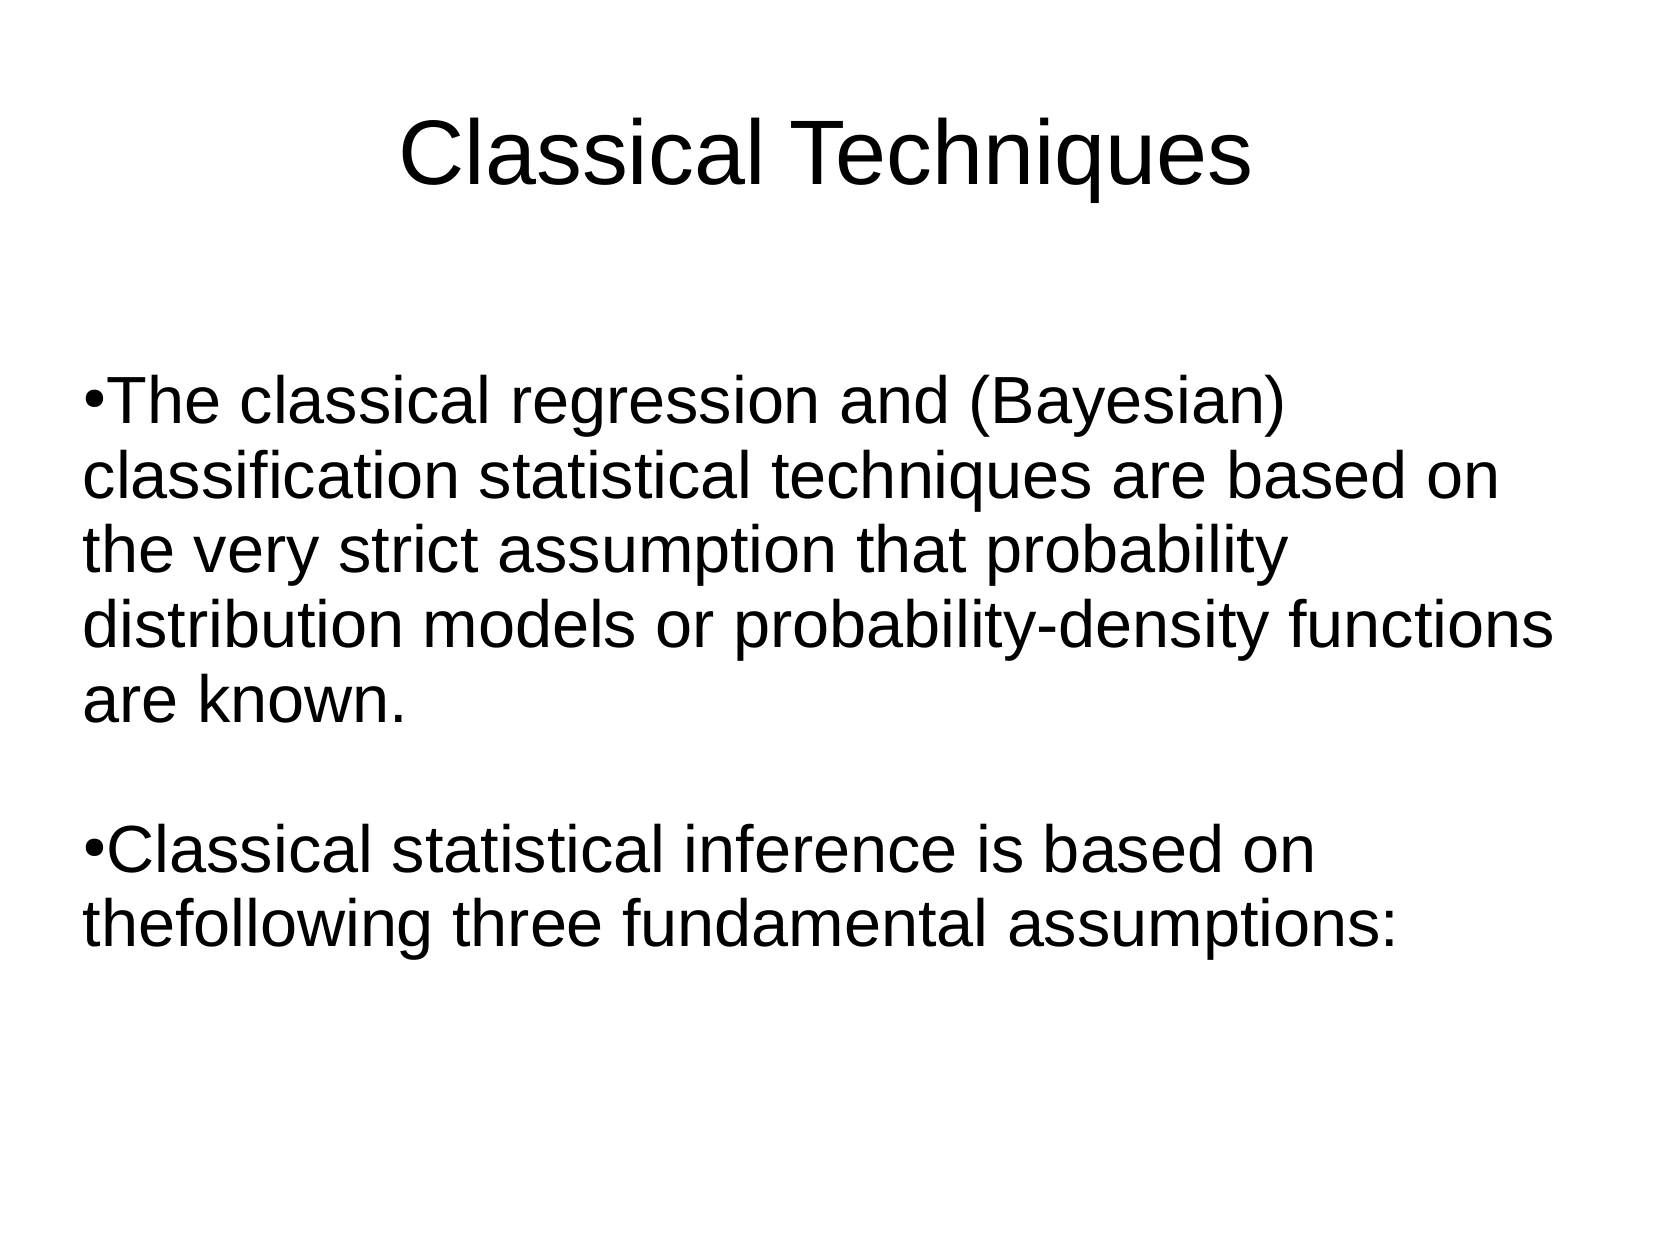

# Classical Techniques
The classical regression and (Bayesian) classification statistical techniques are based on the very strict assumption that probability distribution models or probability-density functions are known.
Classical statistical inference is based on thefollowing three fundamental assumptions: